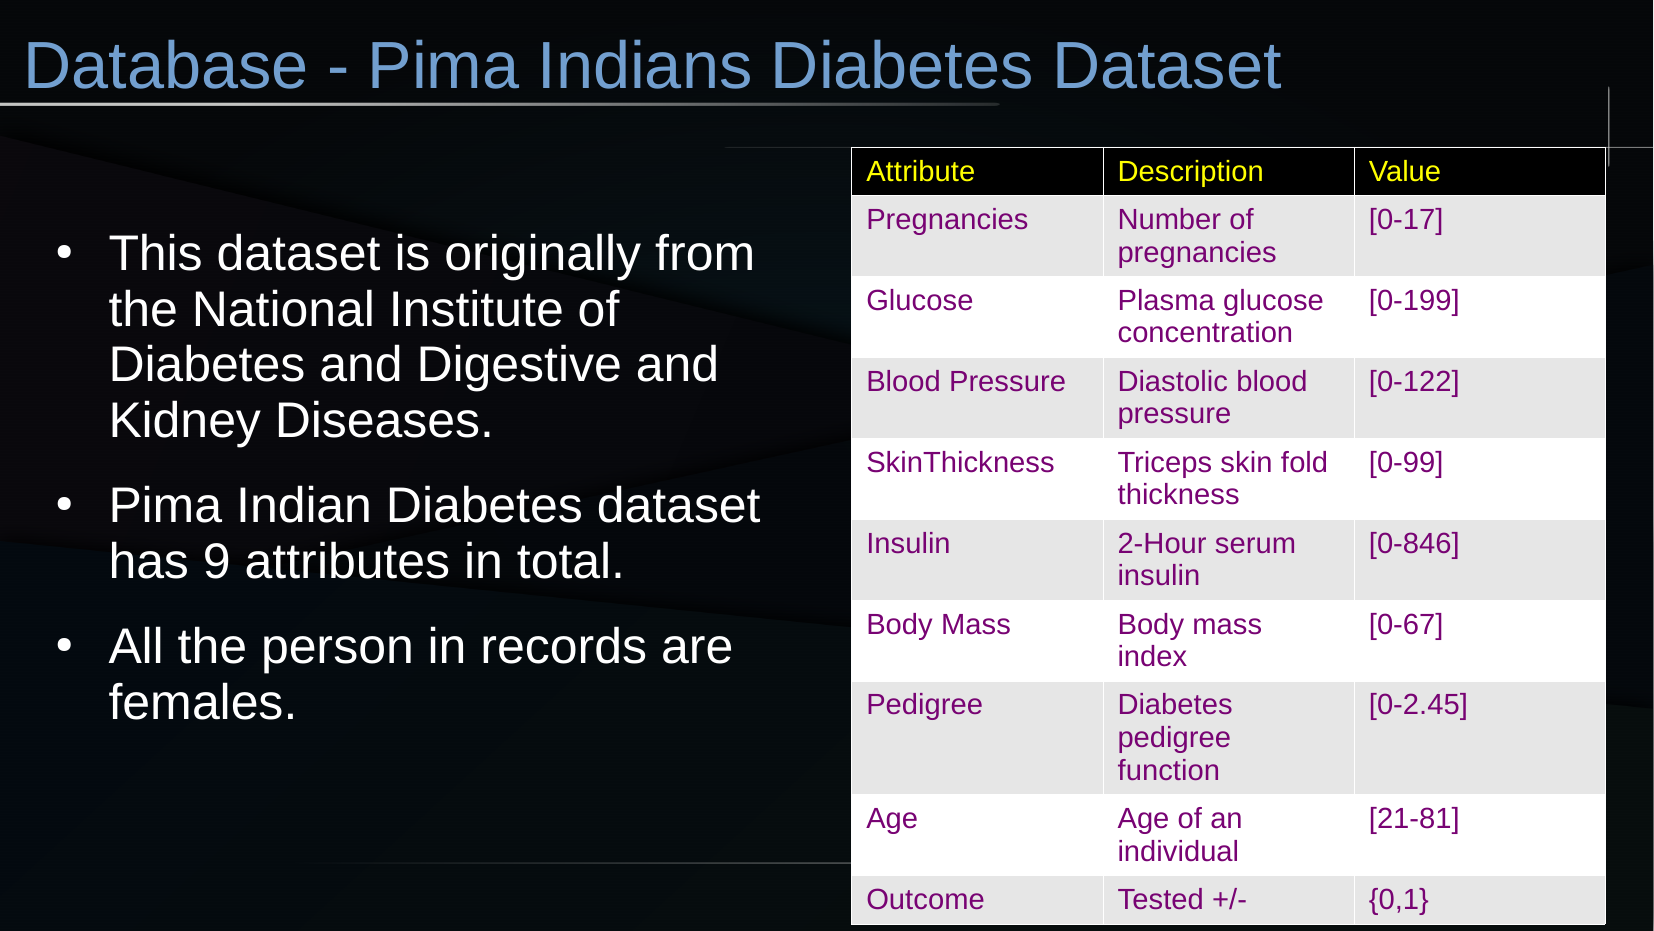

# Database - Pima Indians Diabetes Dataset
| Attribute | Description | Value |
| --- | --- | --- |
| Pregnancies | Number of pregnancies | [0-17] |
| Glucose | Plasma glucose concentration | [0-199] |
| Blood Pressure | Diastolic blood pressure | [0-122] |
| SkinThickness | Triceps skin fold thickness | [0-99] |
| Insulin | 2-Hour serum insulin | [0-846] |
| Body Mass | Body mass index | [0-67] |
| Pedigree | Diabetes pedigree function | [0-2.45] |
| Age | Age of an individual | [21-81] |
| Outcome | Tested +/- | {0,1} |
This dataset is originally from the National Institute of Diabetes and Digestive and Kidney Diseases.
Pima Indian Diabetes dataset has 9 attributes in total.
All the person in records are females.